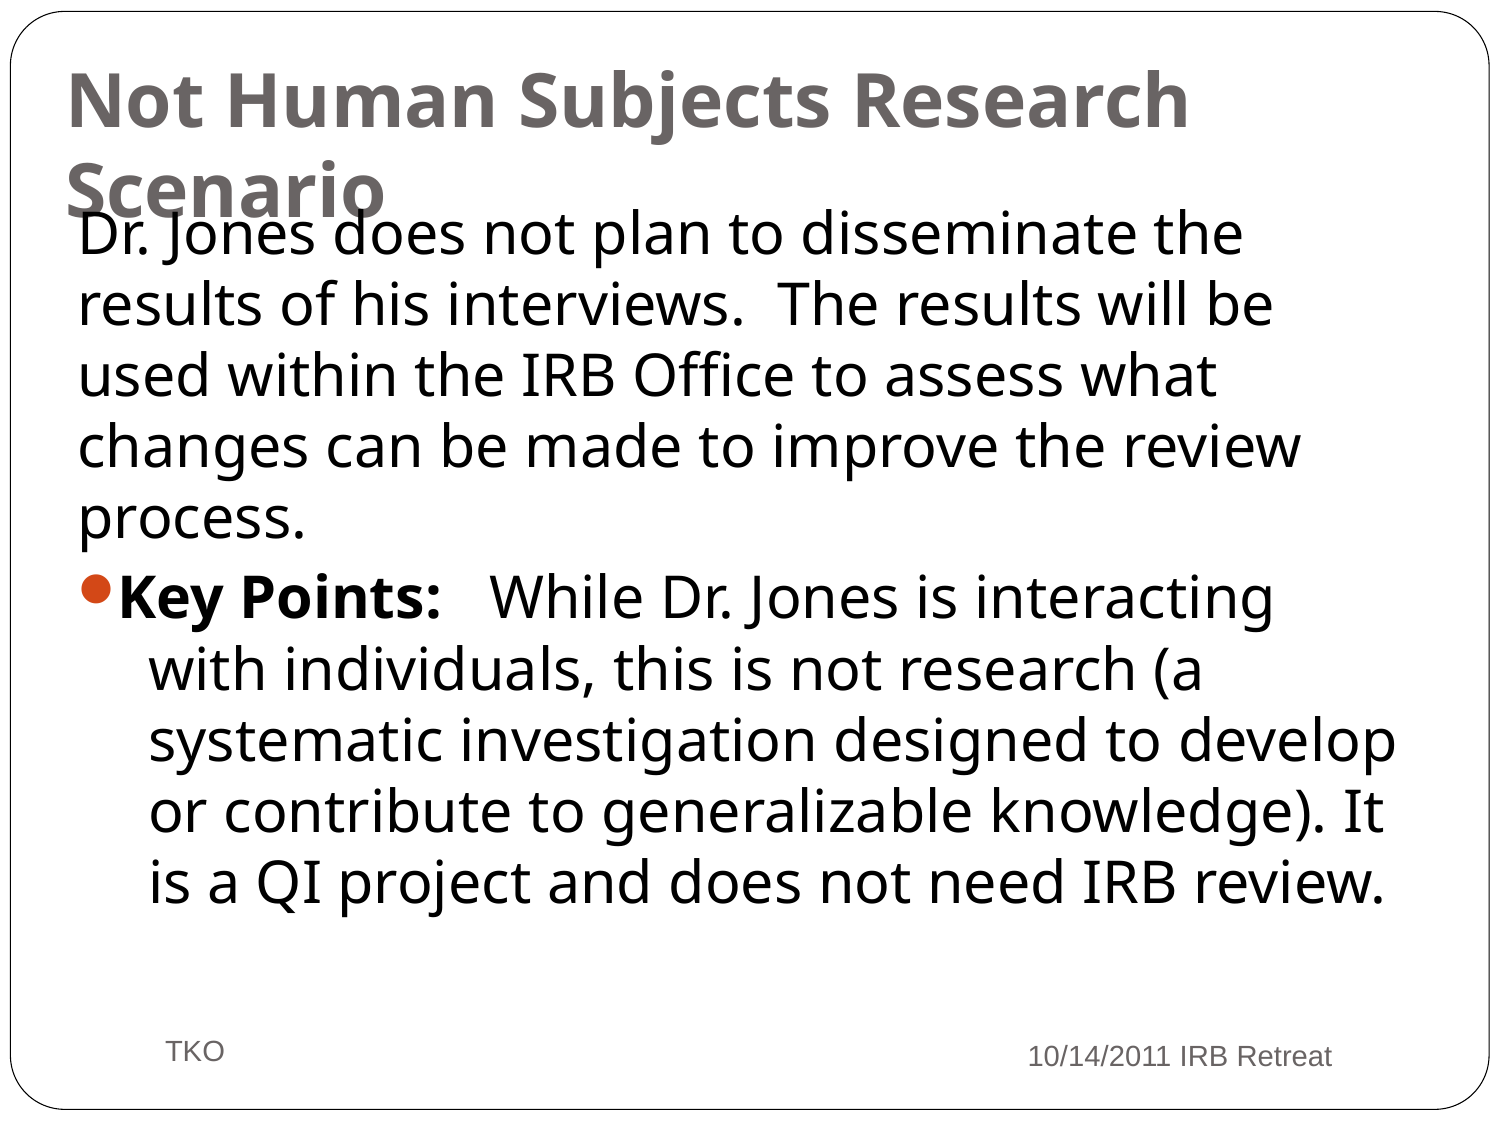

# Not Human Subjects Research Scenario
Dr. Jones does not plan to disseminate the results of his interviews. The results will be used within the IRB Office to assess what changes can be made to improve the review process.
Key Points: While Dr. Jones is interacting with individuals, this is not research (a systematic investigation designed to develop or contribute to generalizable knowledge). It is a QI project and does not need IRB review.
TKO
10/14/2011 IRB Retreat